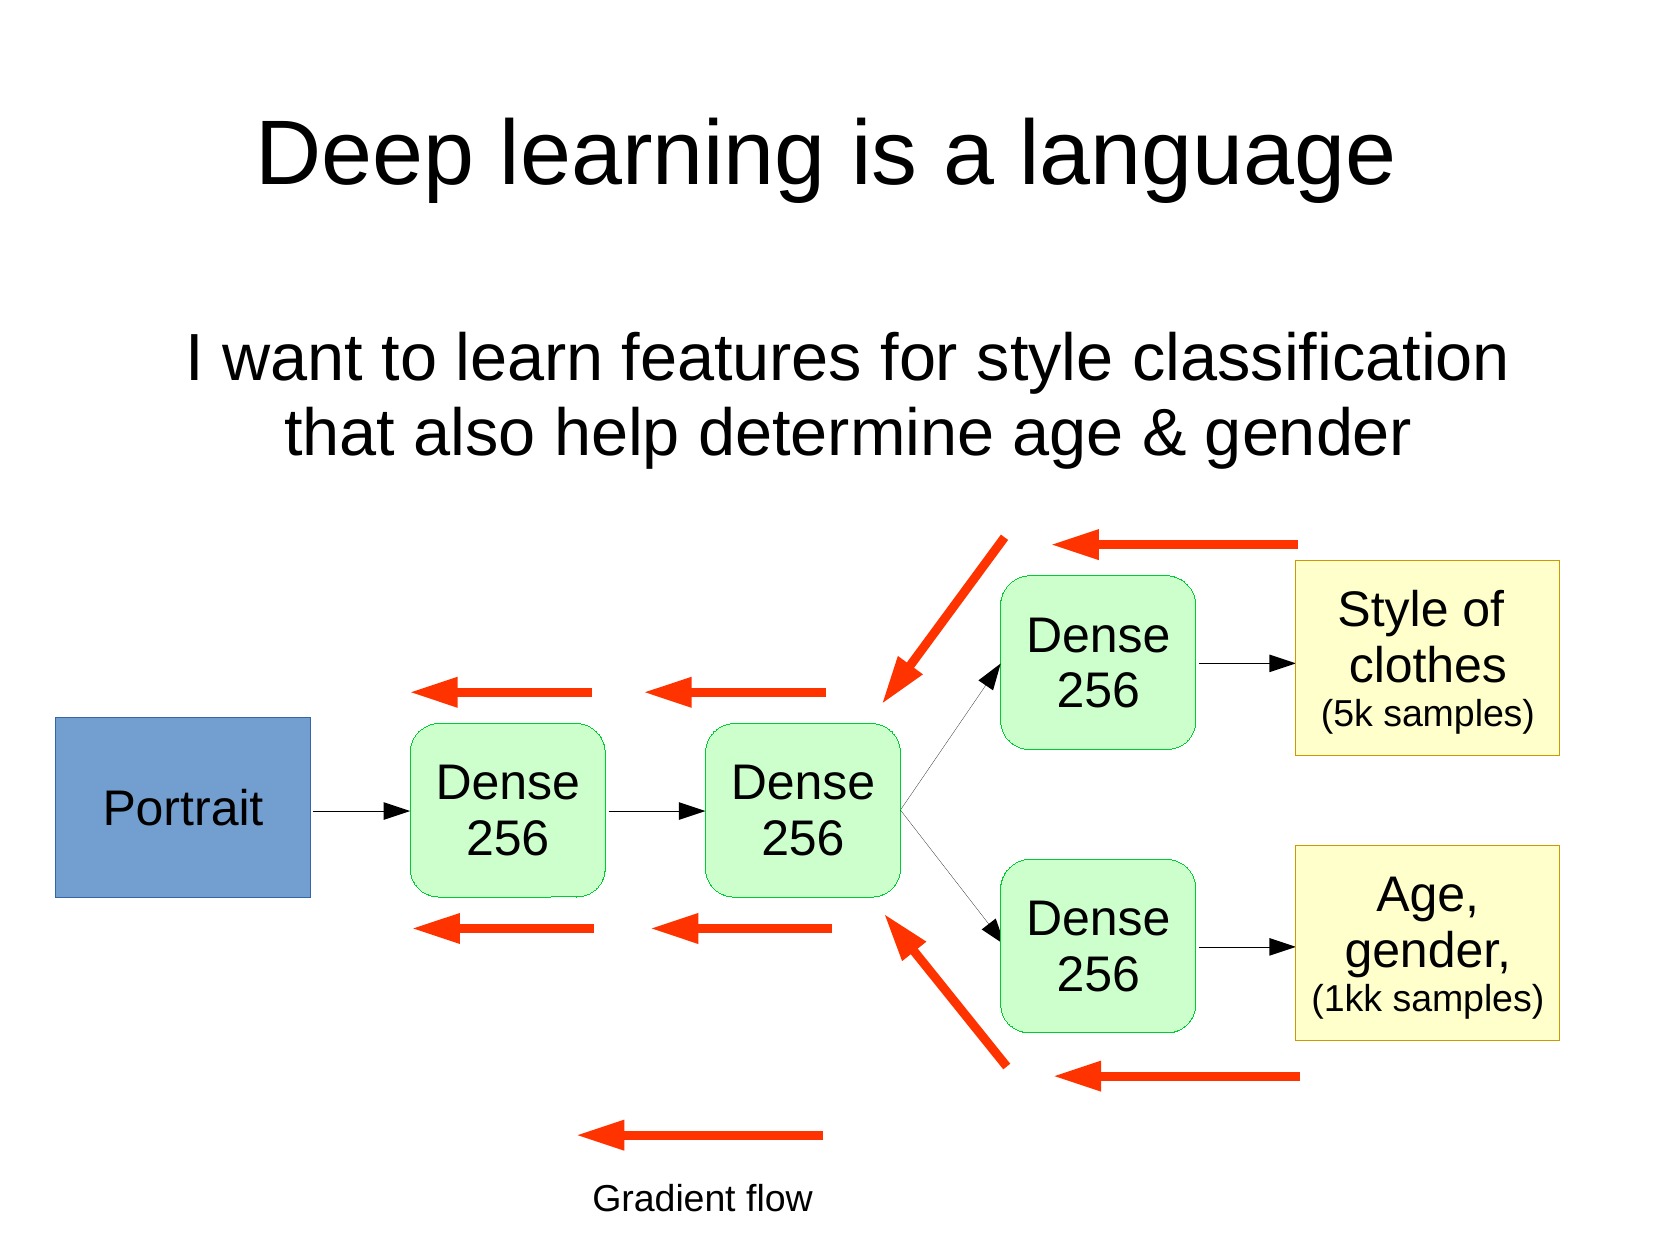

# Deep learning is a language
I want to learn features for style classification
that also help determine age & gender
Style of
clothes
(5k samples)
Dense
256
Portrait
Dense
256
Dense
256
Age,
gender,
(1kk samples)
Dense
256
Gradient flow